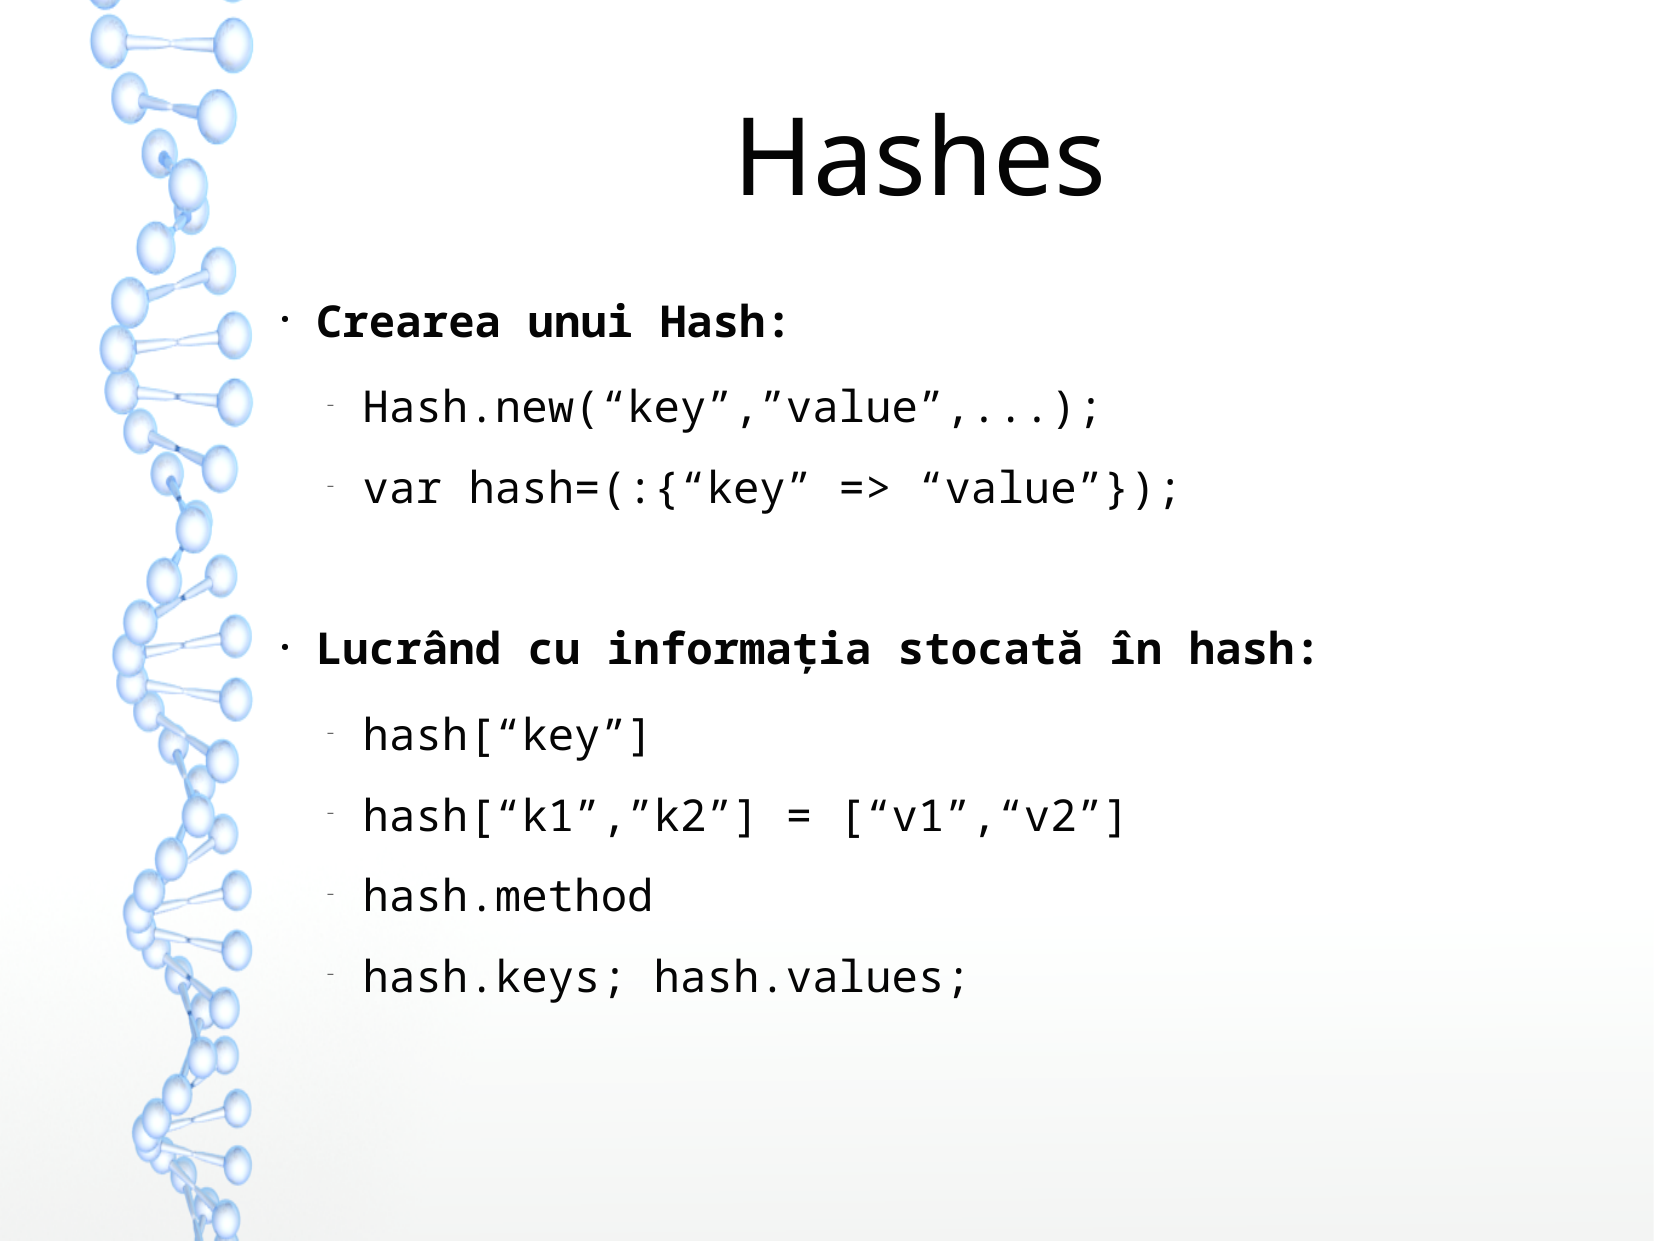

# Hashes
Crearea unui Hash:
Hash.new(“key”,”value”,...);
var hash=(:{“key” => “value”});
Lucrând cu informația stocată în hash:
hash[“key”]
hash[“k1”,”k2”] = [“v1”,“v2”]
hash.method
hash.keys; hash.values;